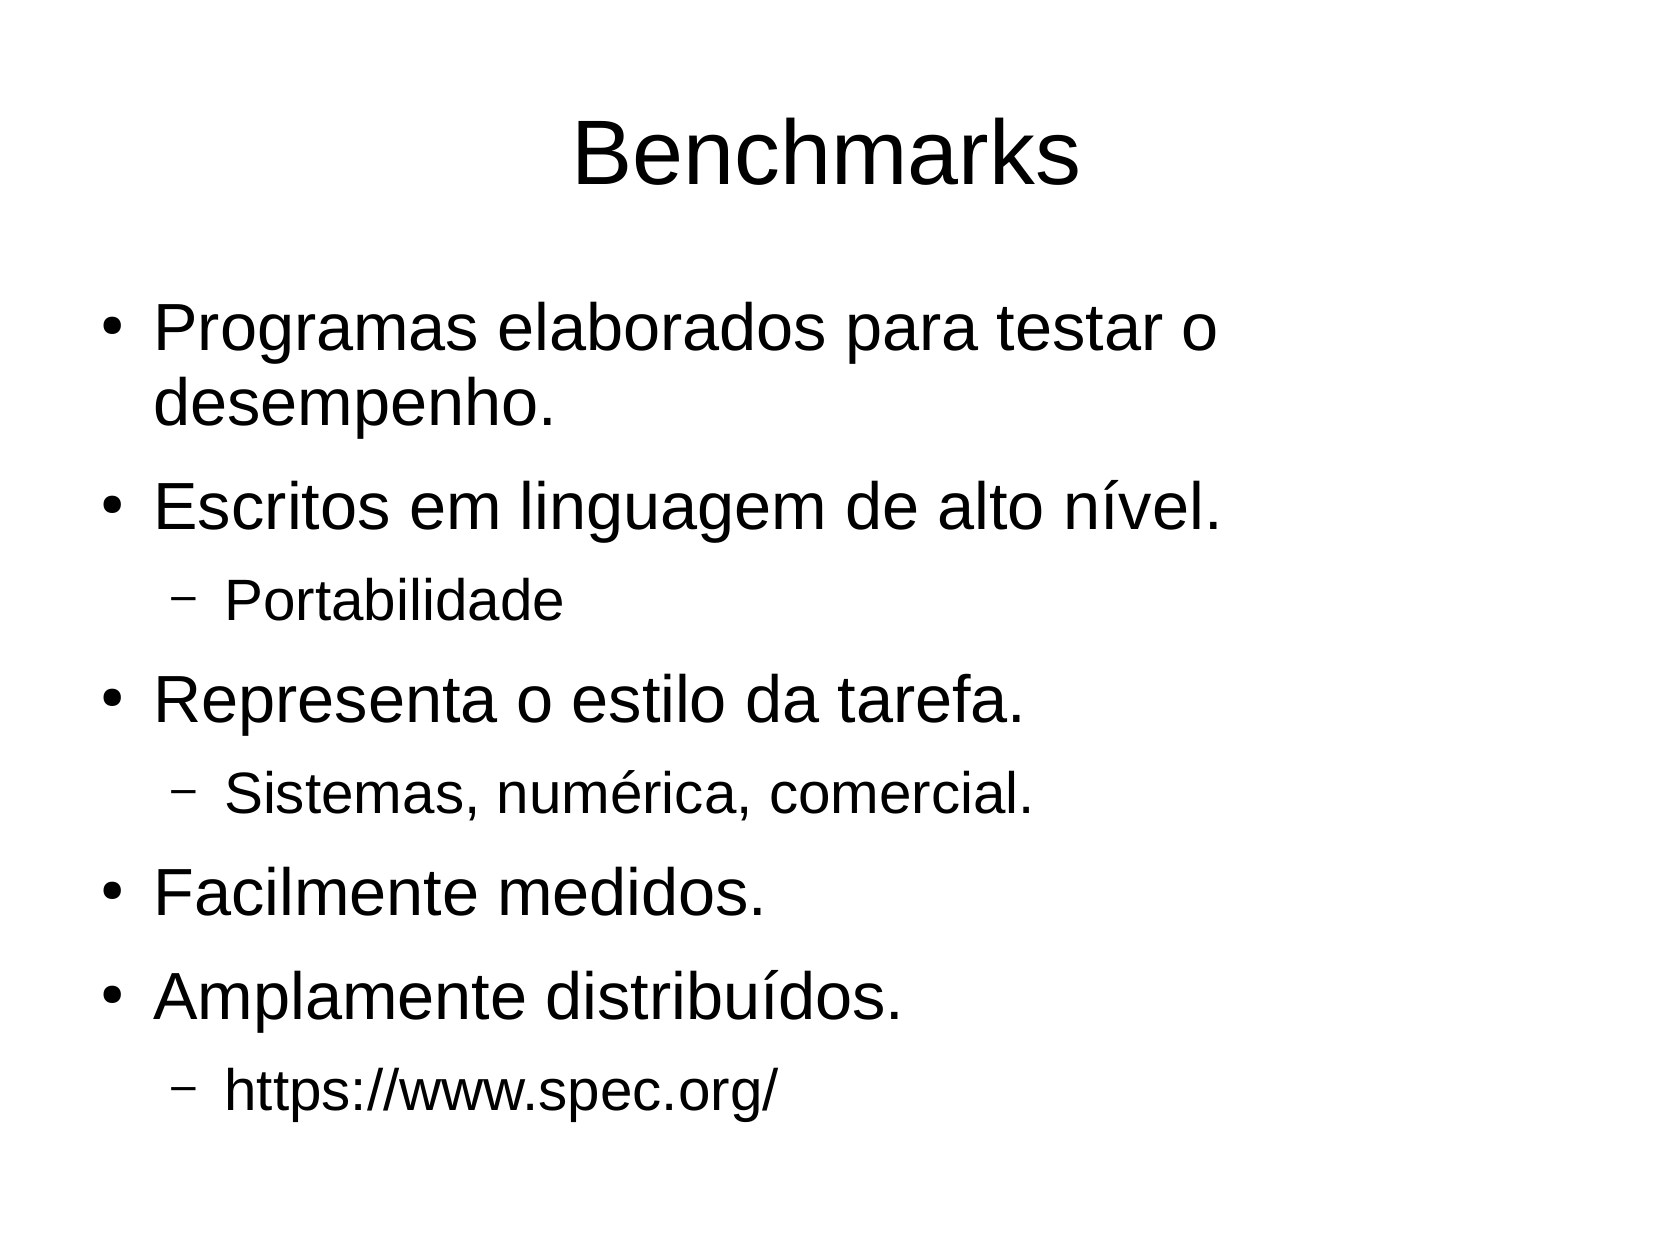

# Benchmarks
Programas elaborados para testar o desempenho.
Escritos em linguagem de alto nível.
Portabilidade
Representa o estilo da tarefa.
Sistemas, numérica, comercial.
Facilmente medidos.
Amplamente distribuídos.
https://www.spec.org/